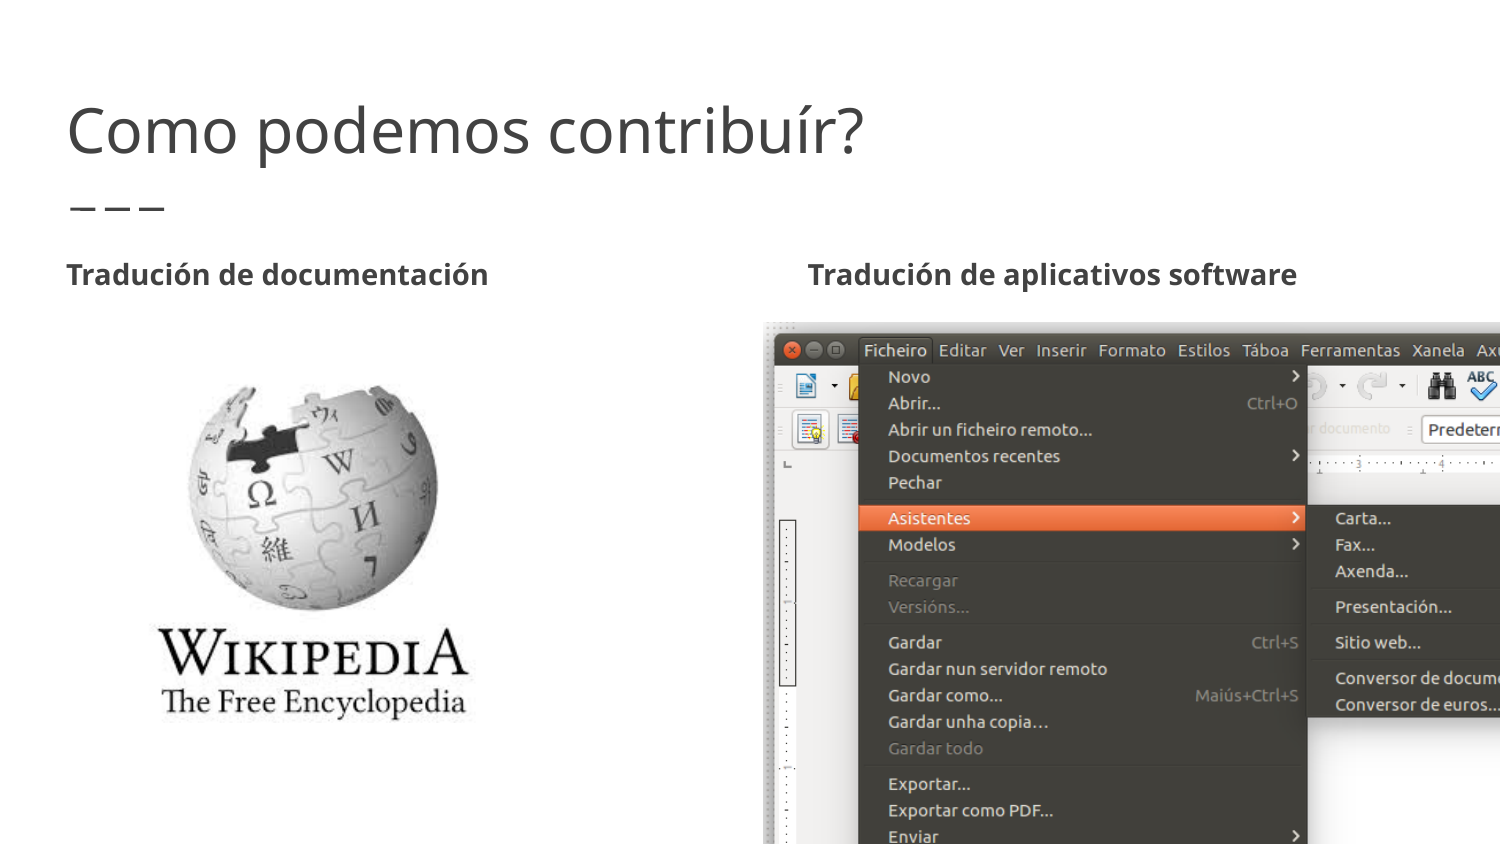

Como podemos contribuír?
# Tradución de documentación
Tradución de aplicativos software